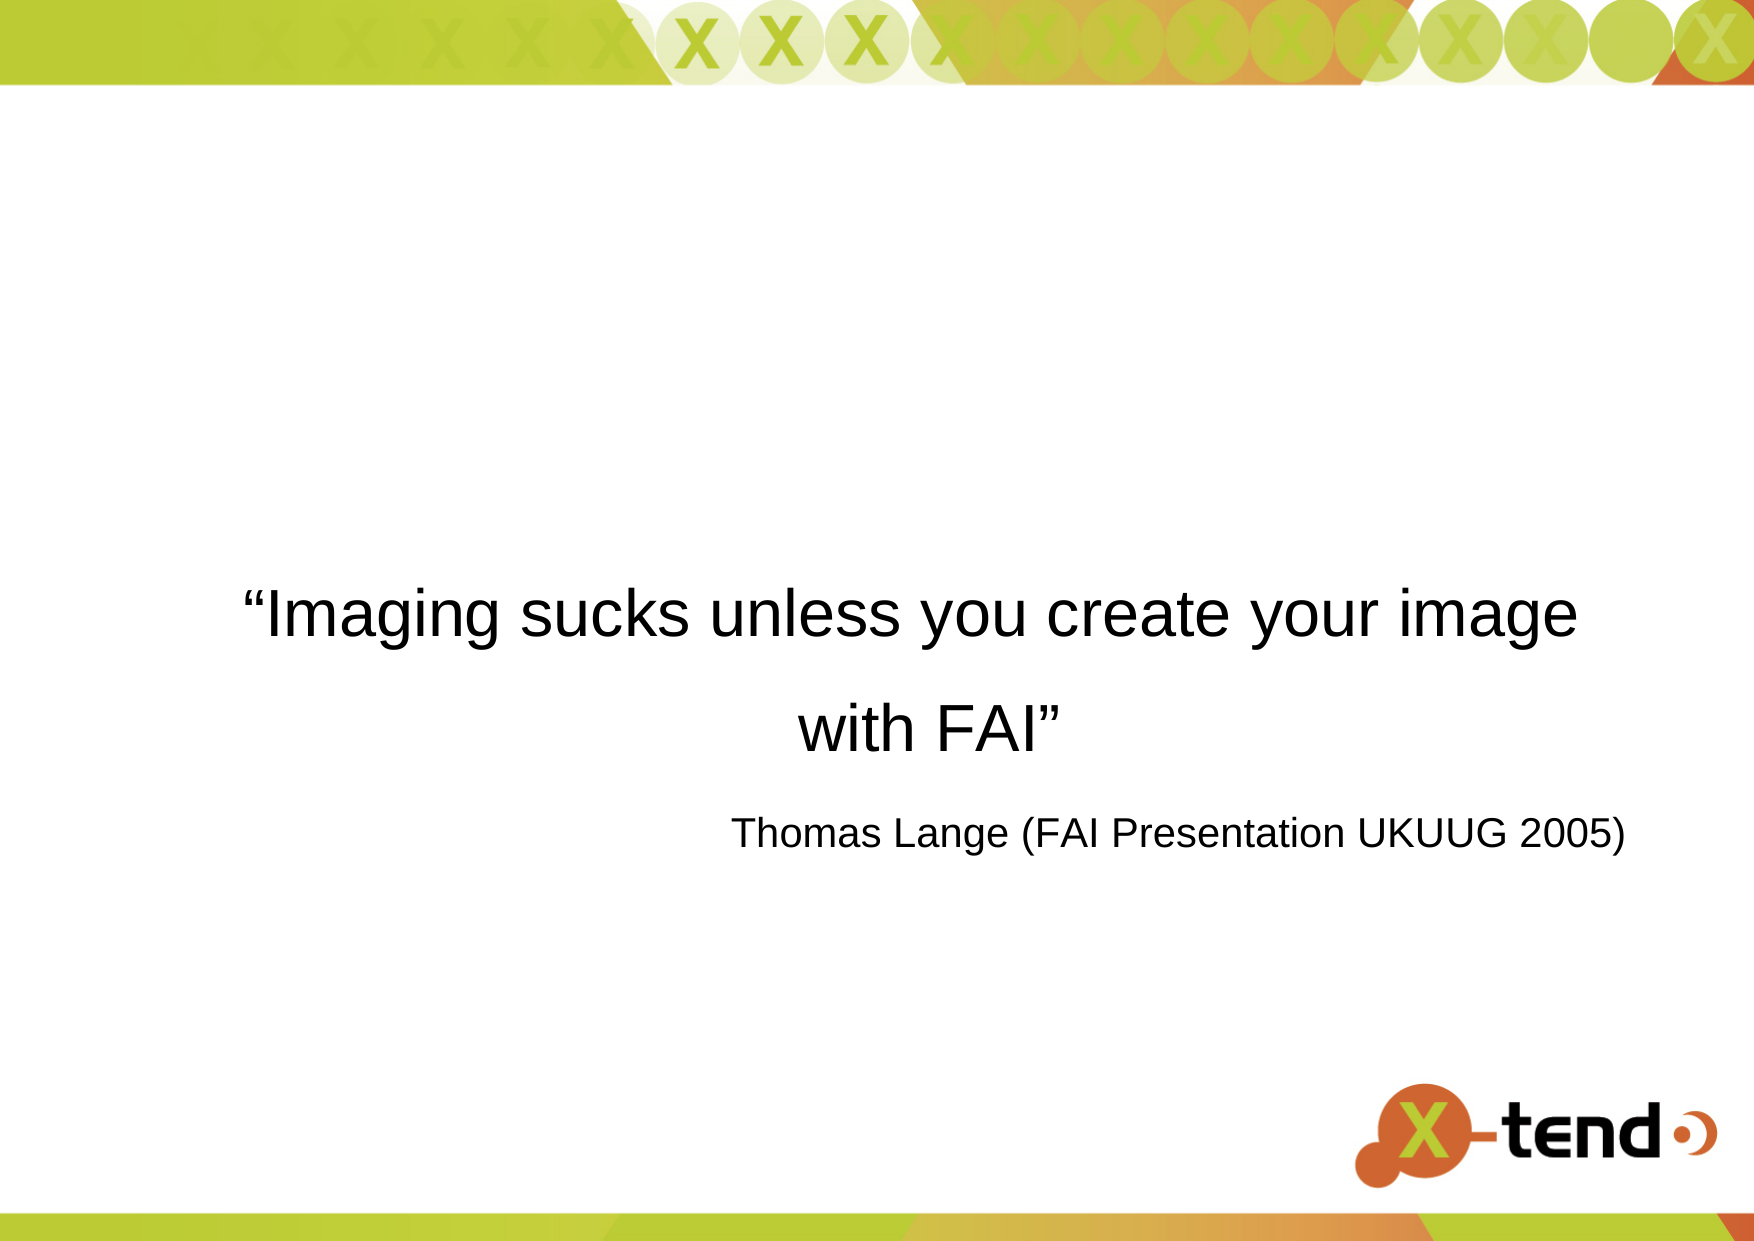

# Imaging Stinks ?
“Imaging sucks unless you create your image with FAI”
Thomas Lange (FAI Presentation UKUUG 2005)